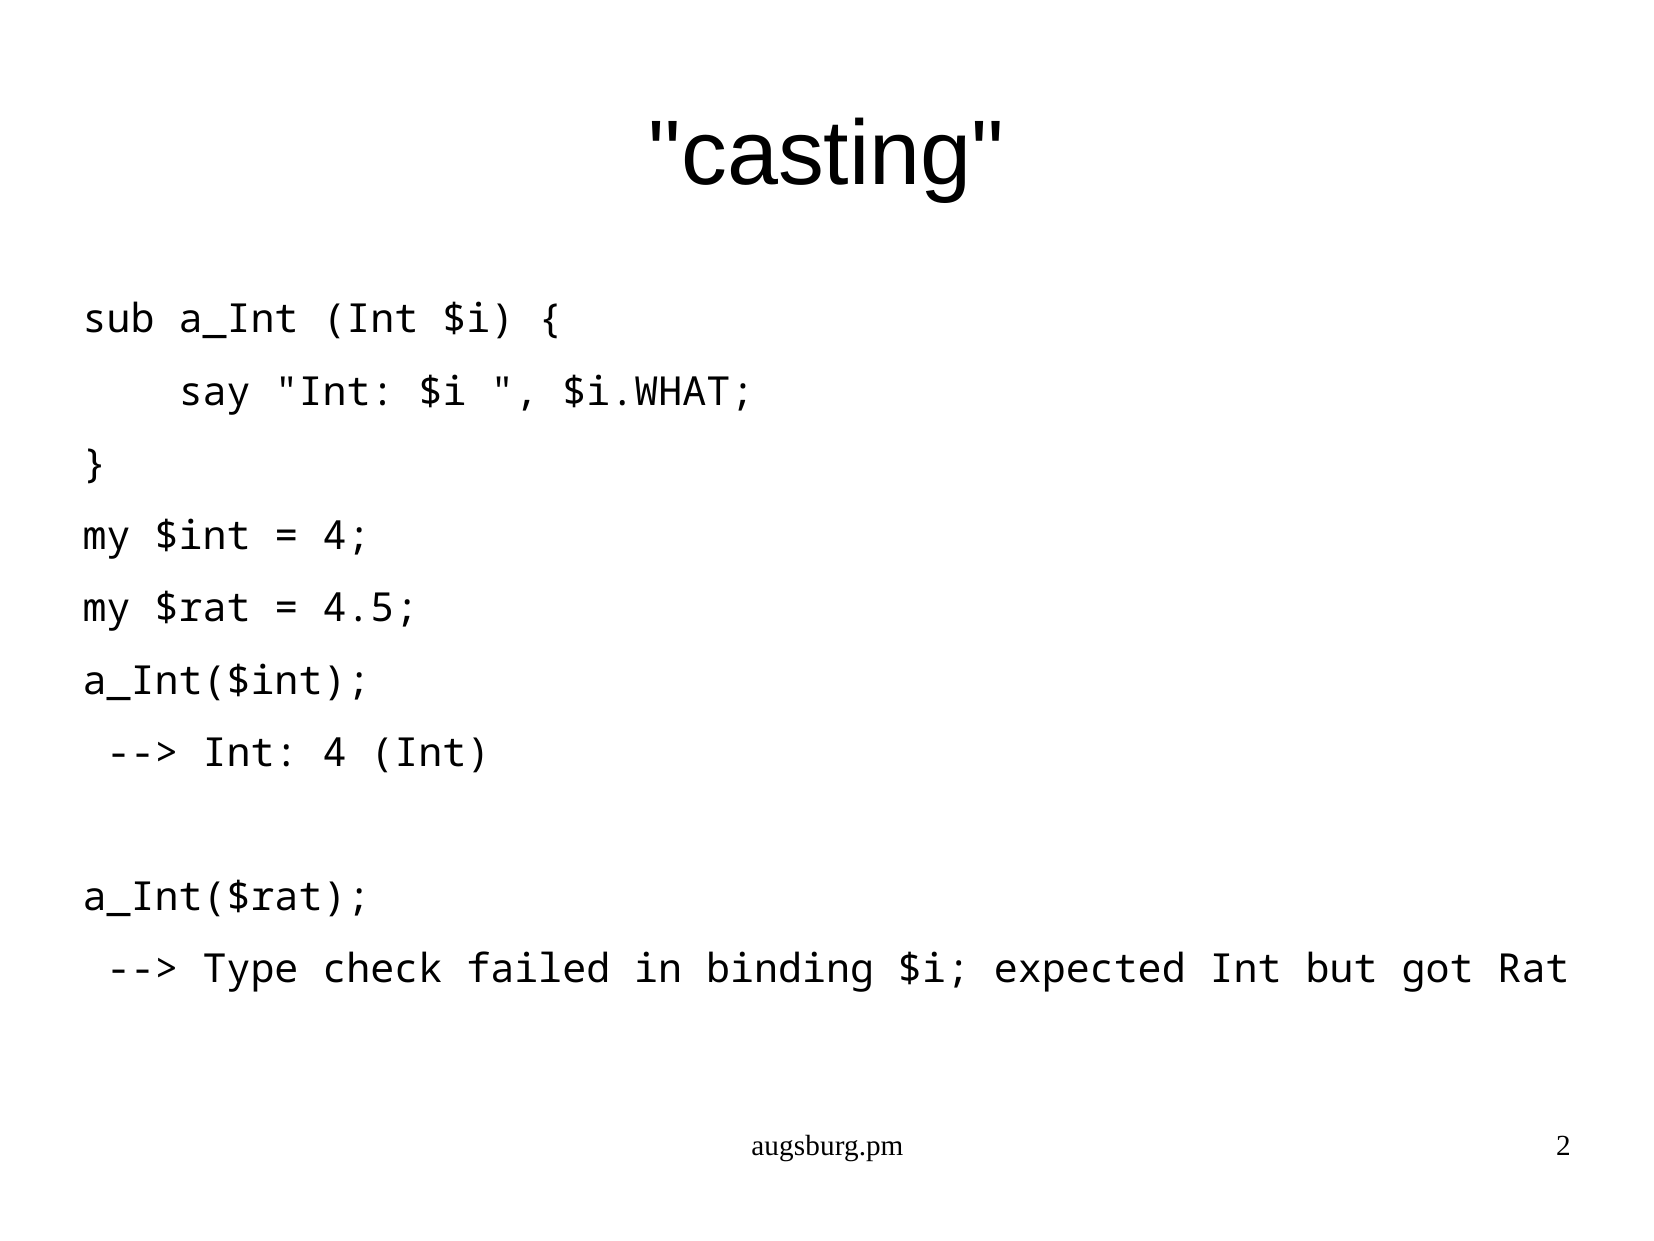

# "casting"
sub a_Int (Int $i) {
 say "Int: $i ", $i.WHAT;
}
my $int = 4;
my $rat = 4.5;
a_Int($int);
 --> Int: 4 (Int)
a_Int($rat);
 --> Type check failed in binding $i; expected Int but got Rat
augsburg.pm
2